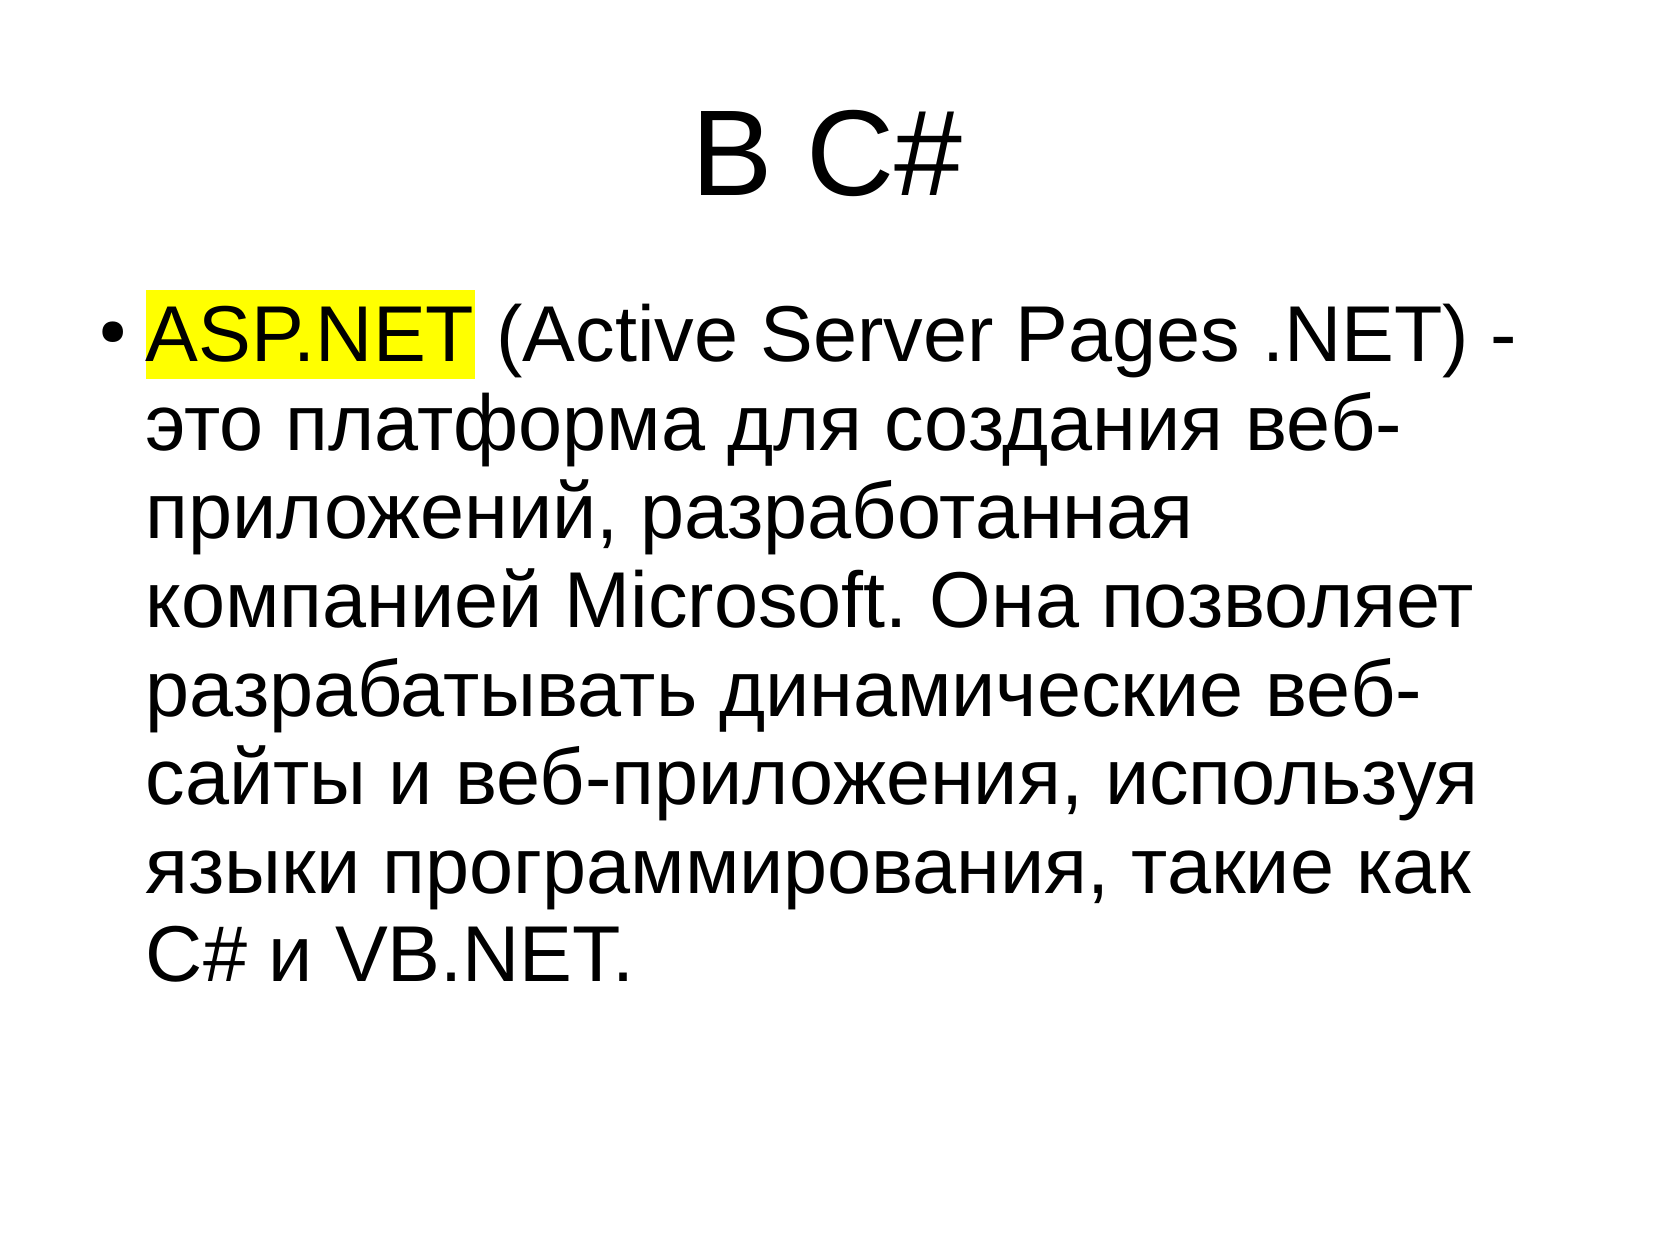

# В C#
ASP.NET (Active Server Pages .NET) - это платформа для создания веб-приложений, разработанная компанией Microsoft. Она позволяет разрабатывать динамические веб-сайты и веб-приложения, используя языки программирования, такие как C# и VB.NET.